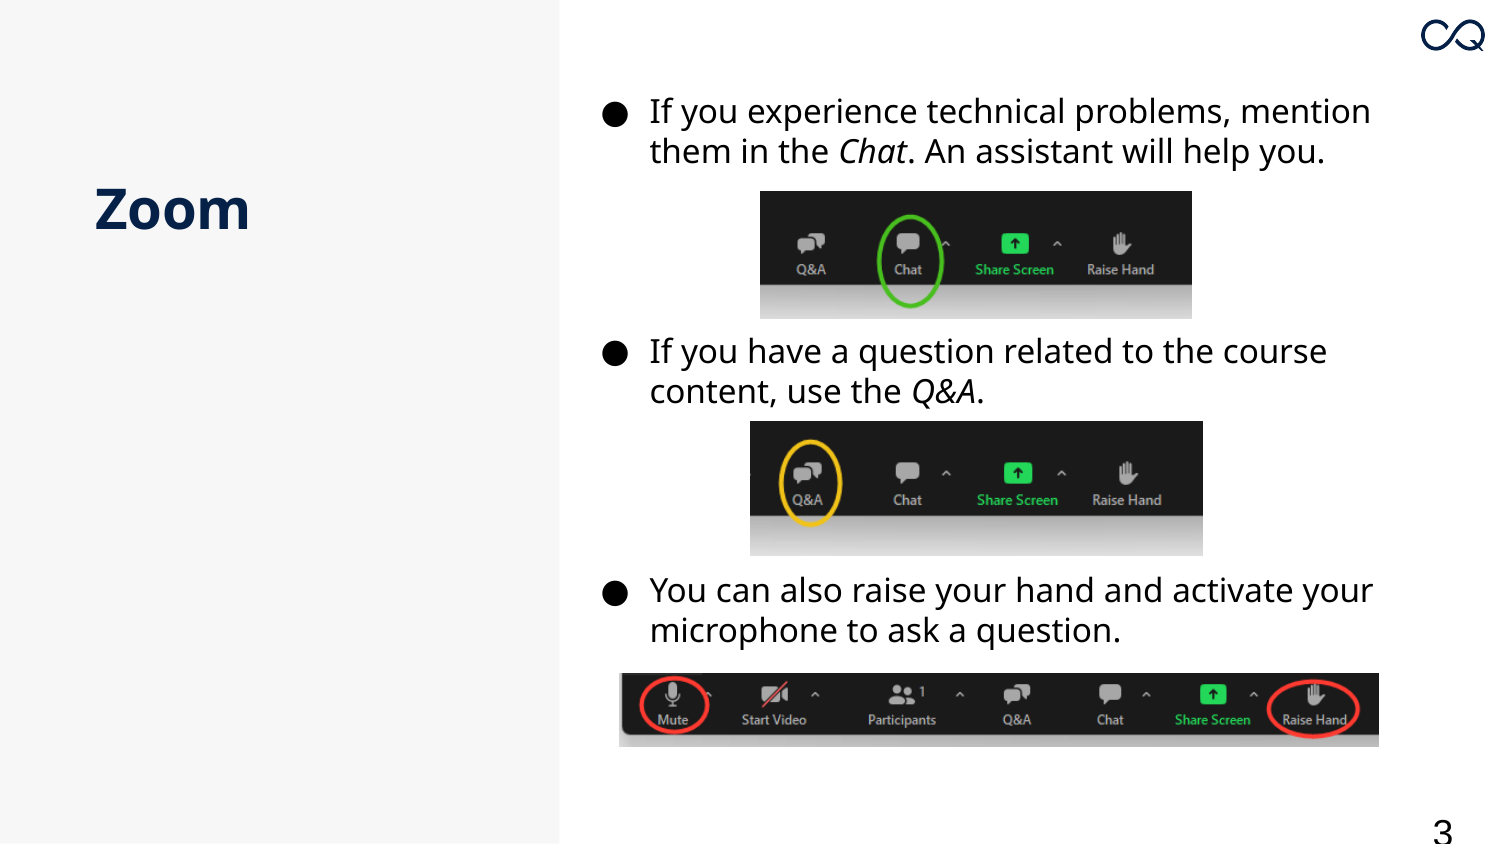

If you experience technical problems, mention them in the Chat. An assistant will help you.
If you have a question related to the course content, use the Q&A.
You can also raise your hand and activate your microphone to ask a question.
# Zoom